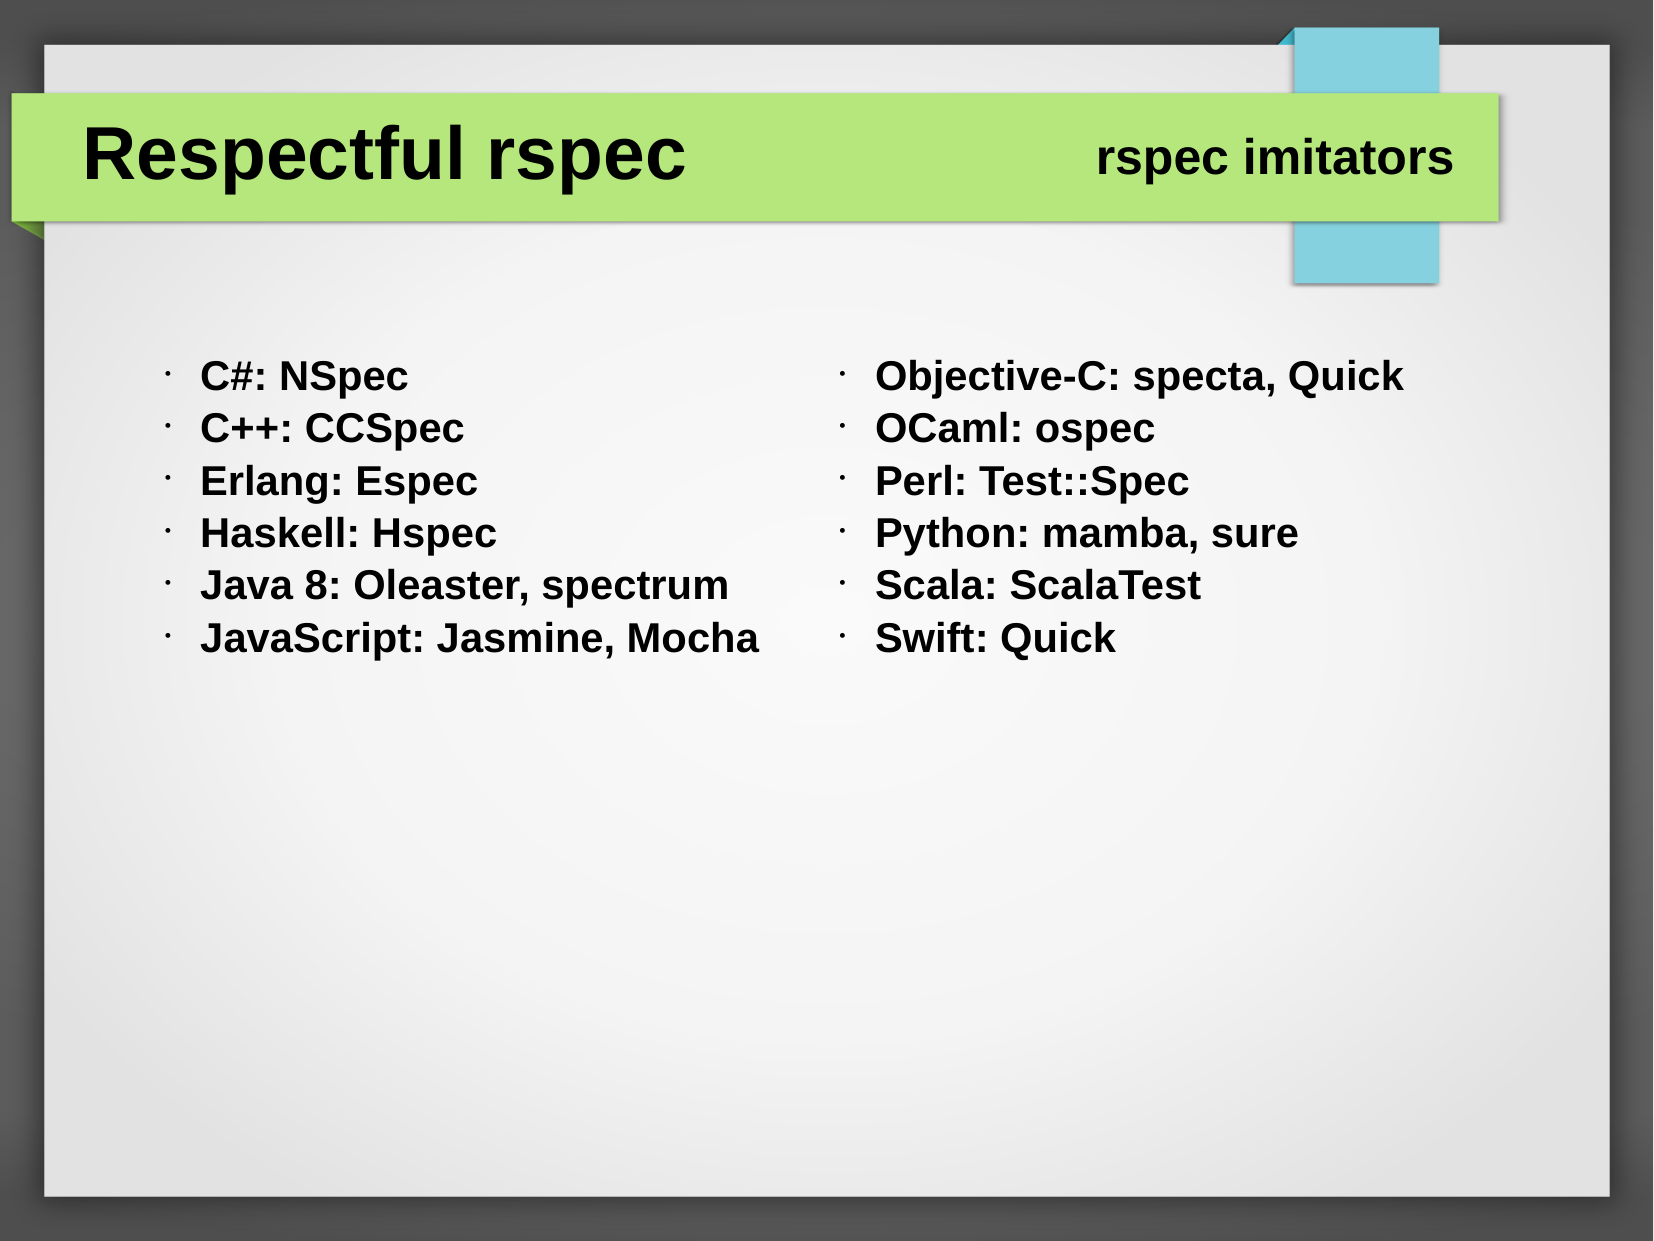

# Respectful rspec
rspec imitators
C#: NSpec
C++: CCSpec
Erlang: Espec
Haskell: Hspec
Java 8: Oleaster, spectrum
JavaScript: Jasmine, Mocha
Objective-C: specta, Quick
OCaml: ospec
Perl: Test::Spec
Python: mamba, sure
Scala: ScalaTest
Swift: Quick